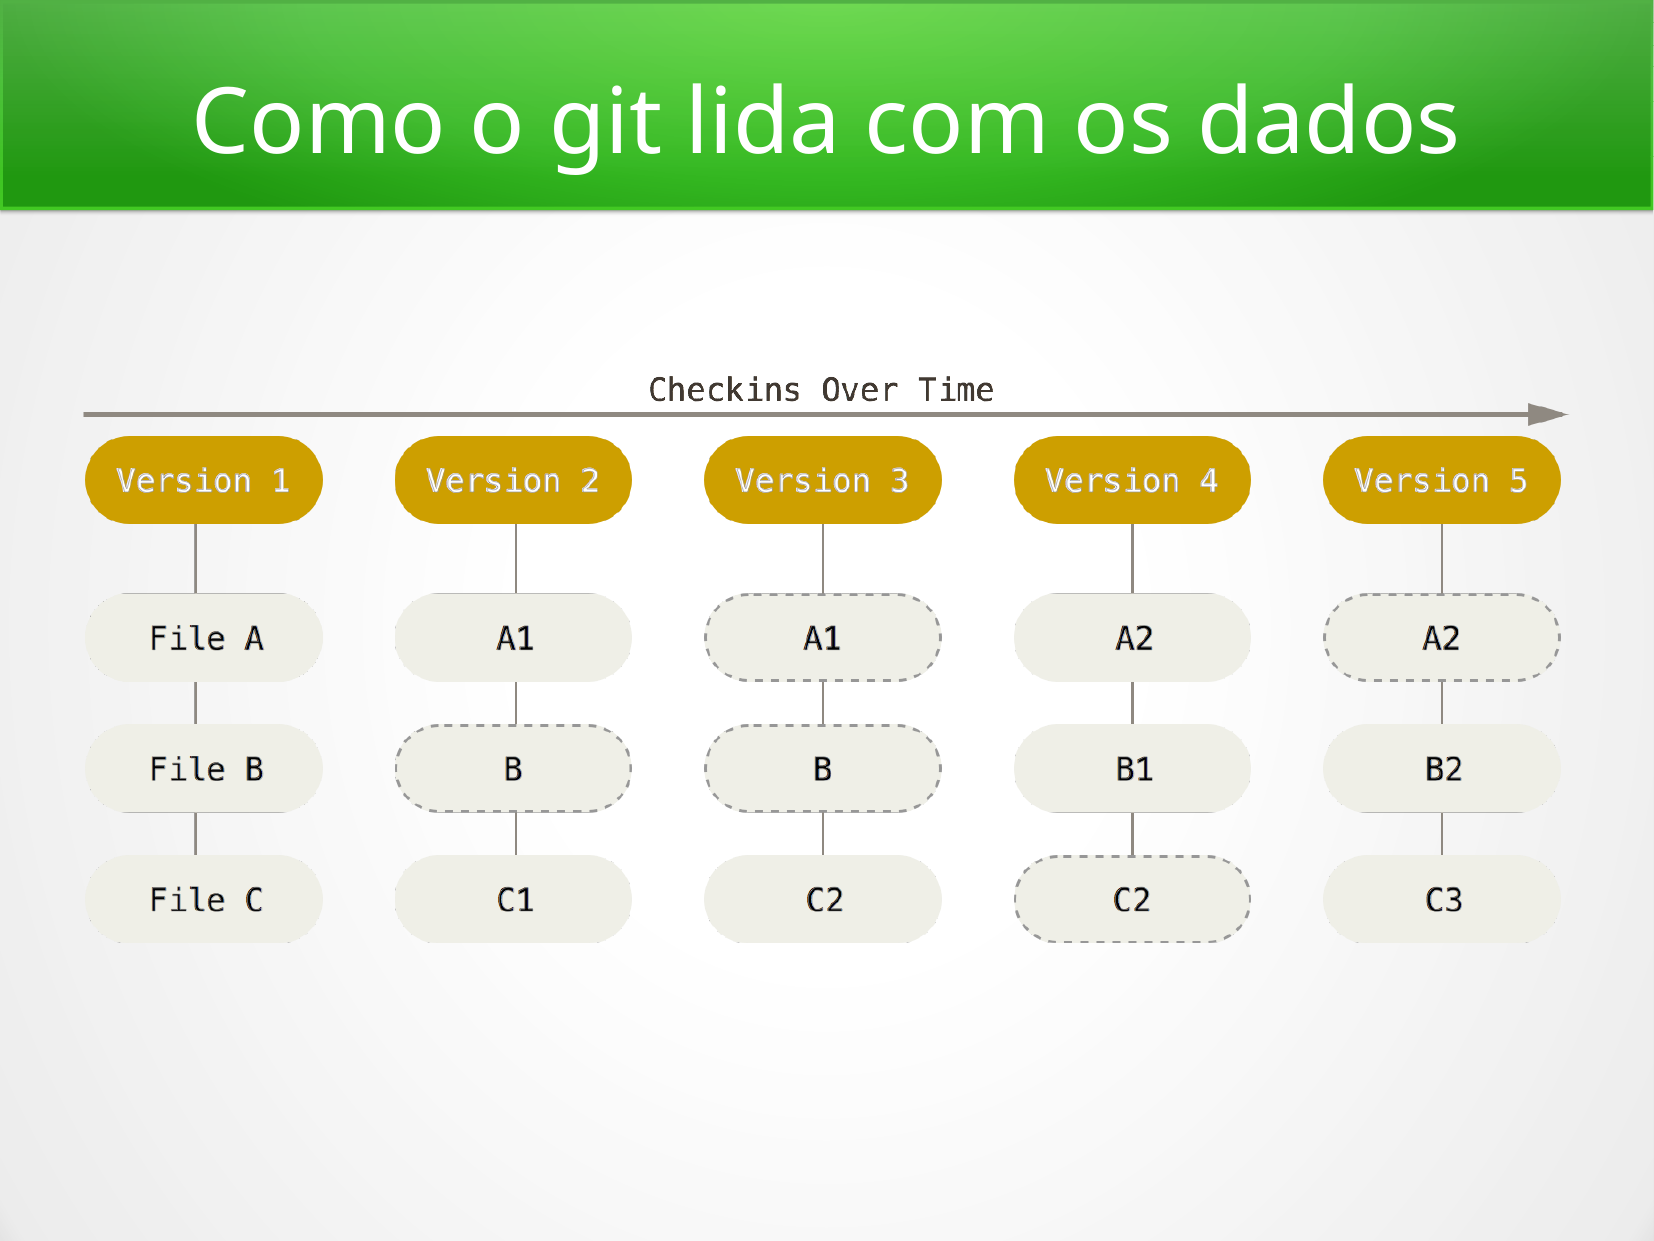

# Como o git lida com os dados